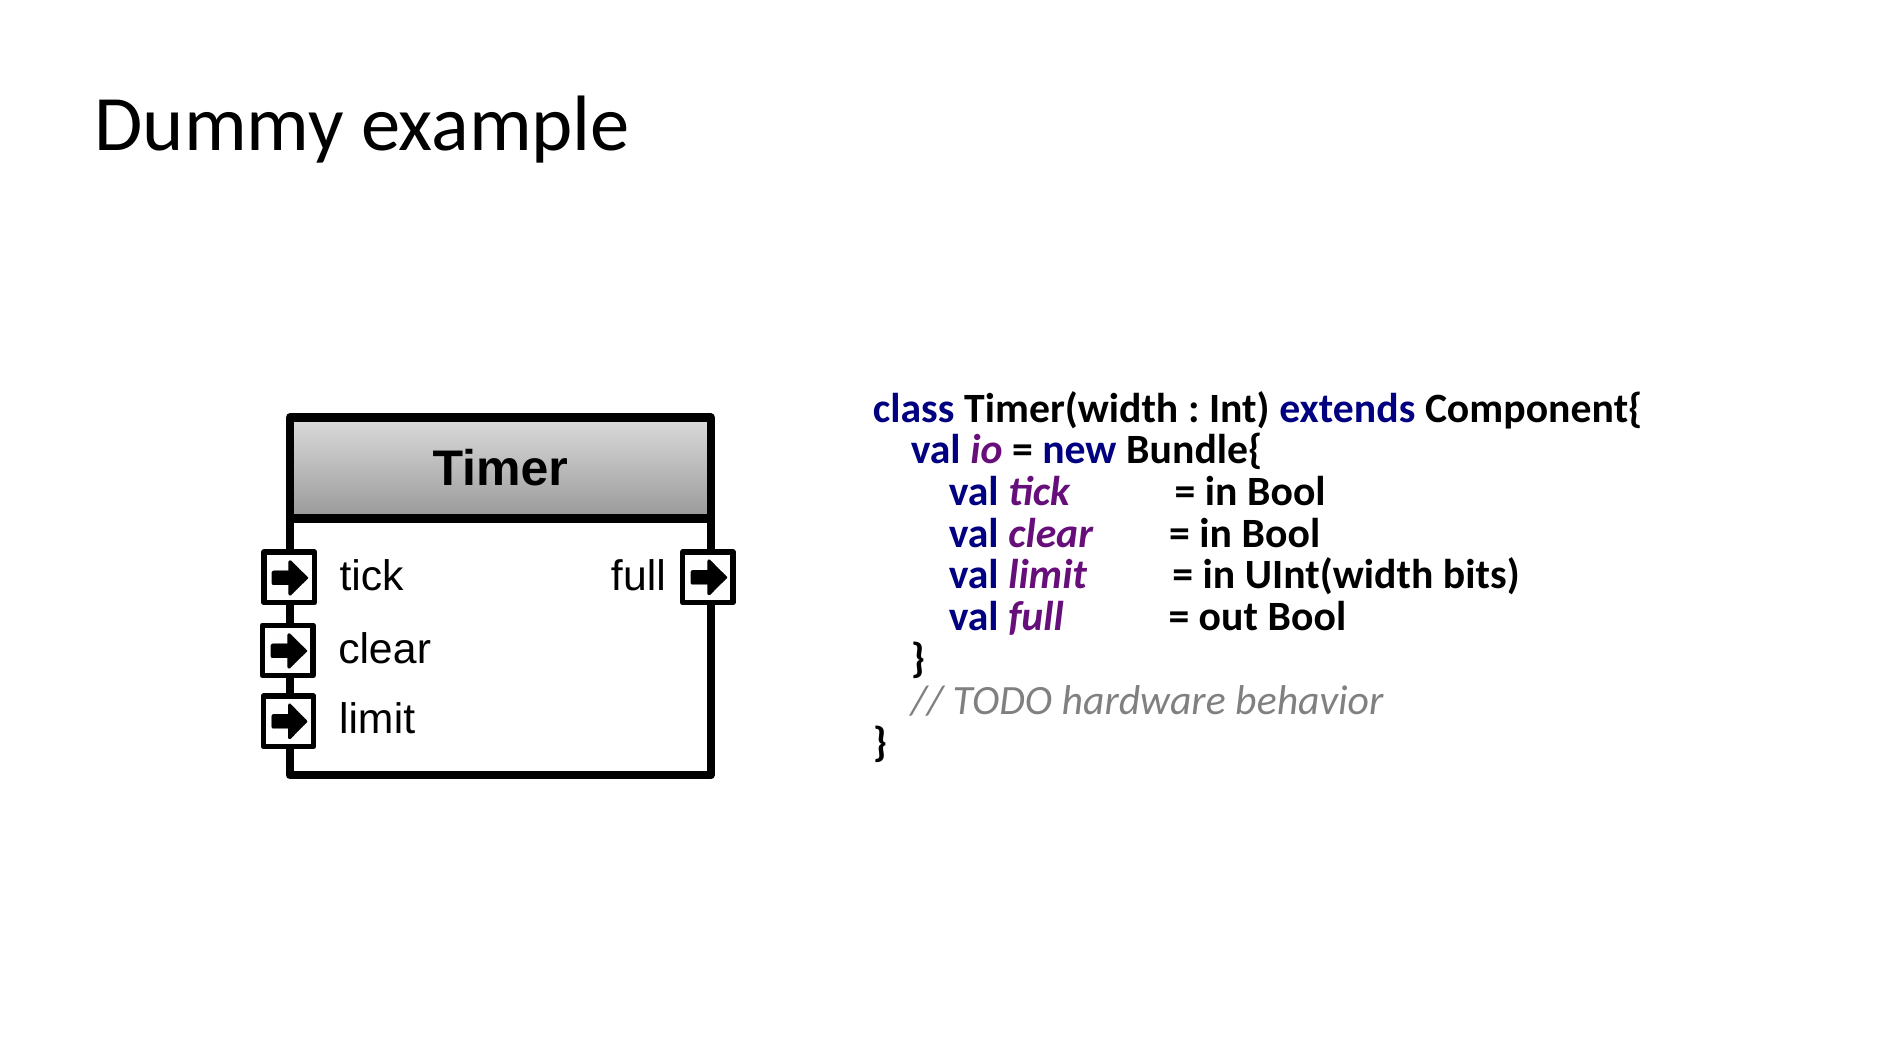

# Dummy example
class Timer(width : Int) extends Component{
 val io = new Bundle{
 val tick = in Bool
 val clear = in Bool
 val limit = in UInt(width bits)
 val full = out Bool
 }
 // TODO hardware behavior
}